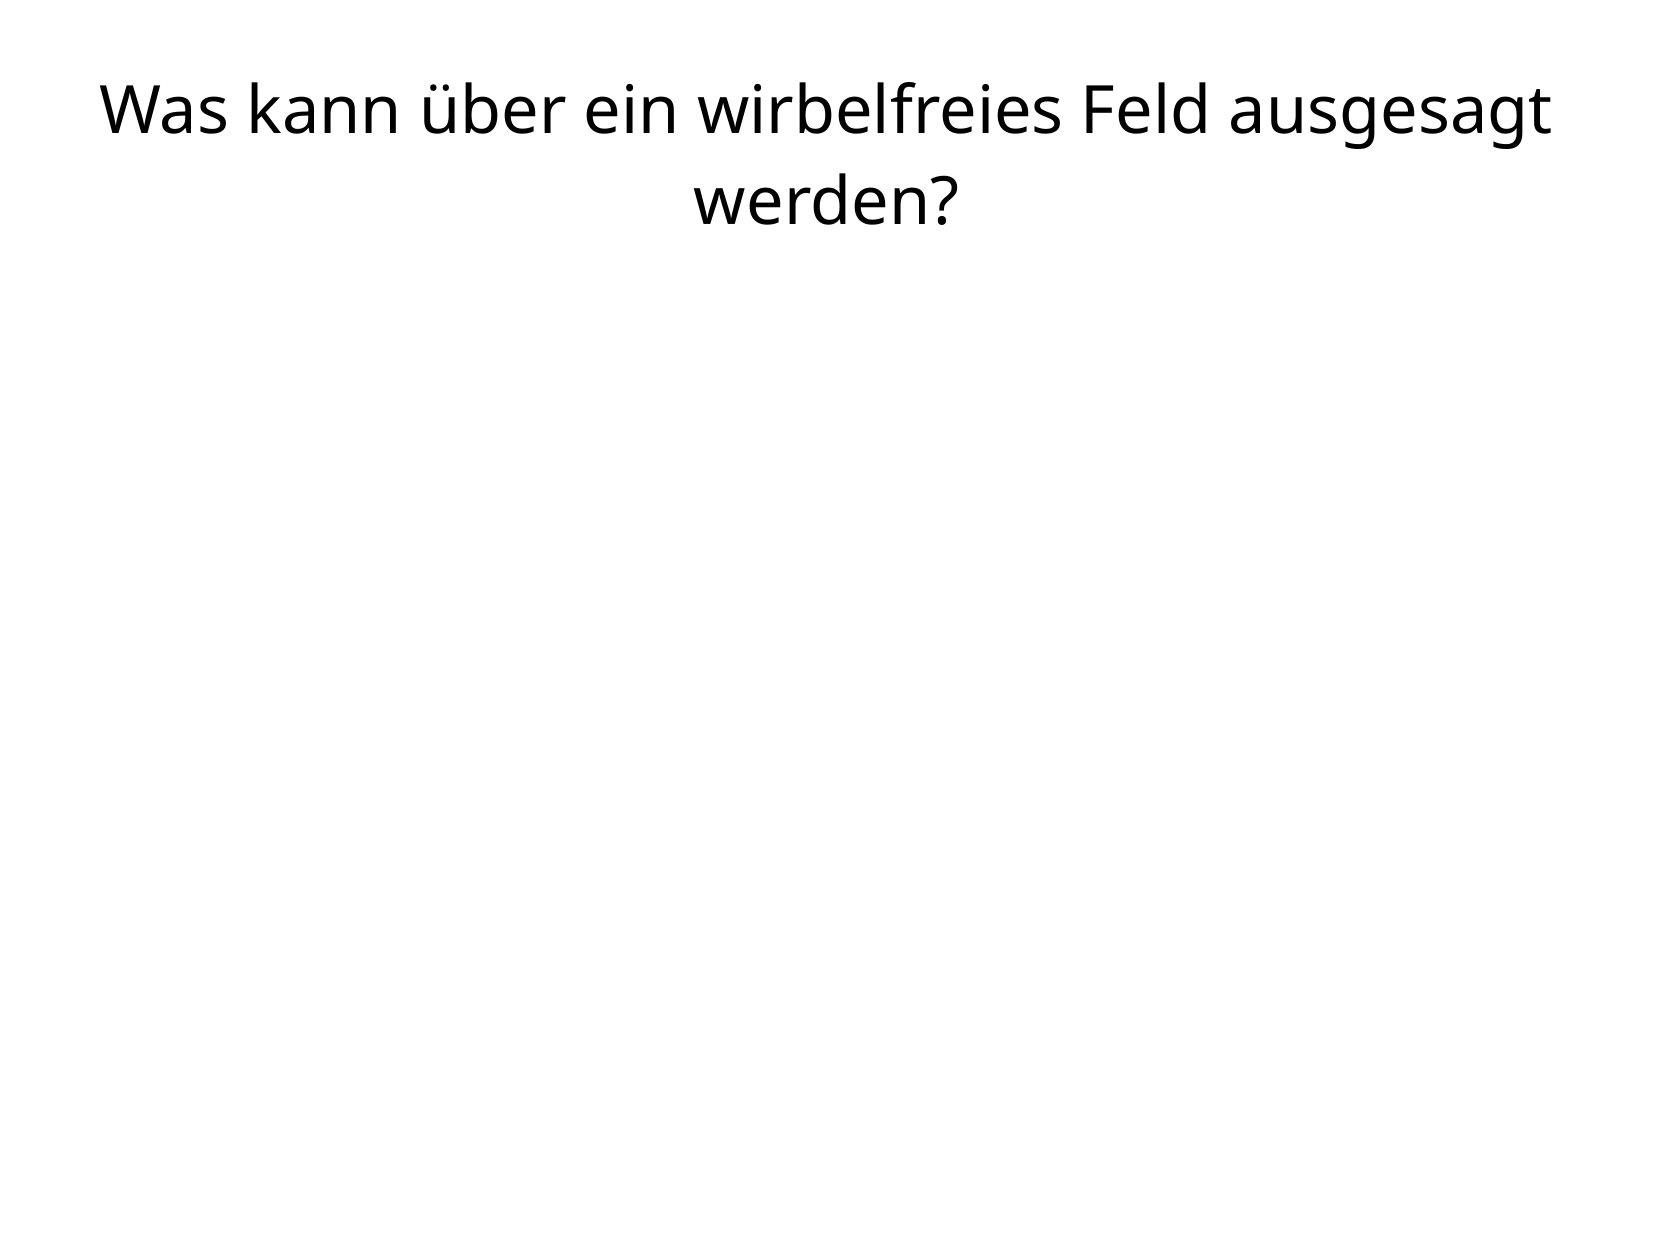

# Was kann über ein wirbelfreies Feld ausgesagt werden?